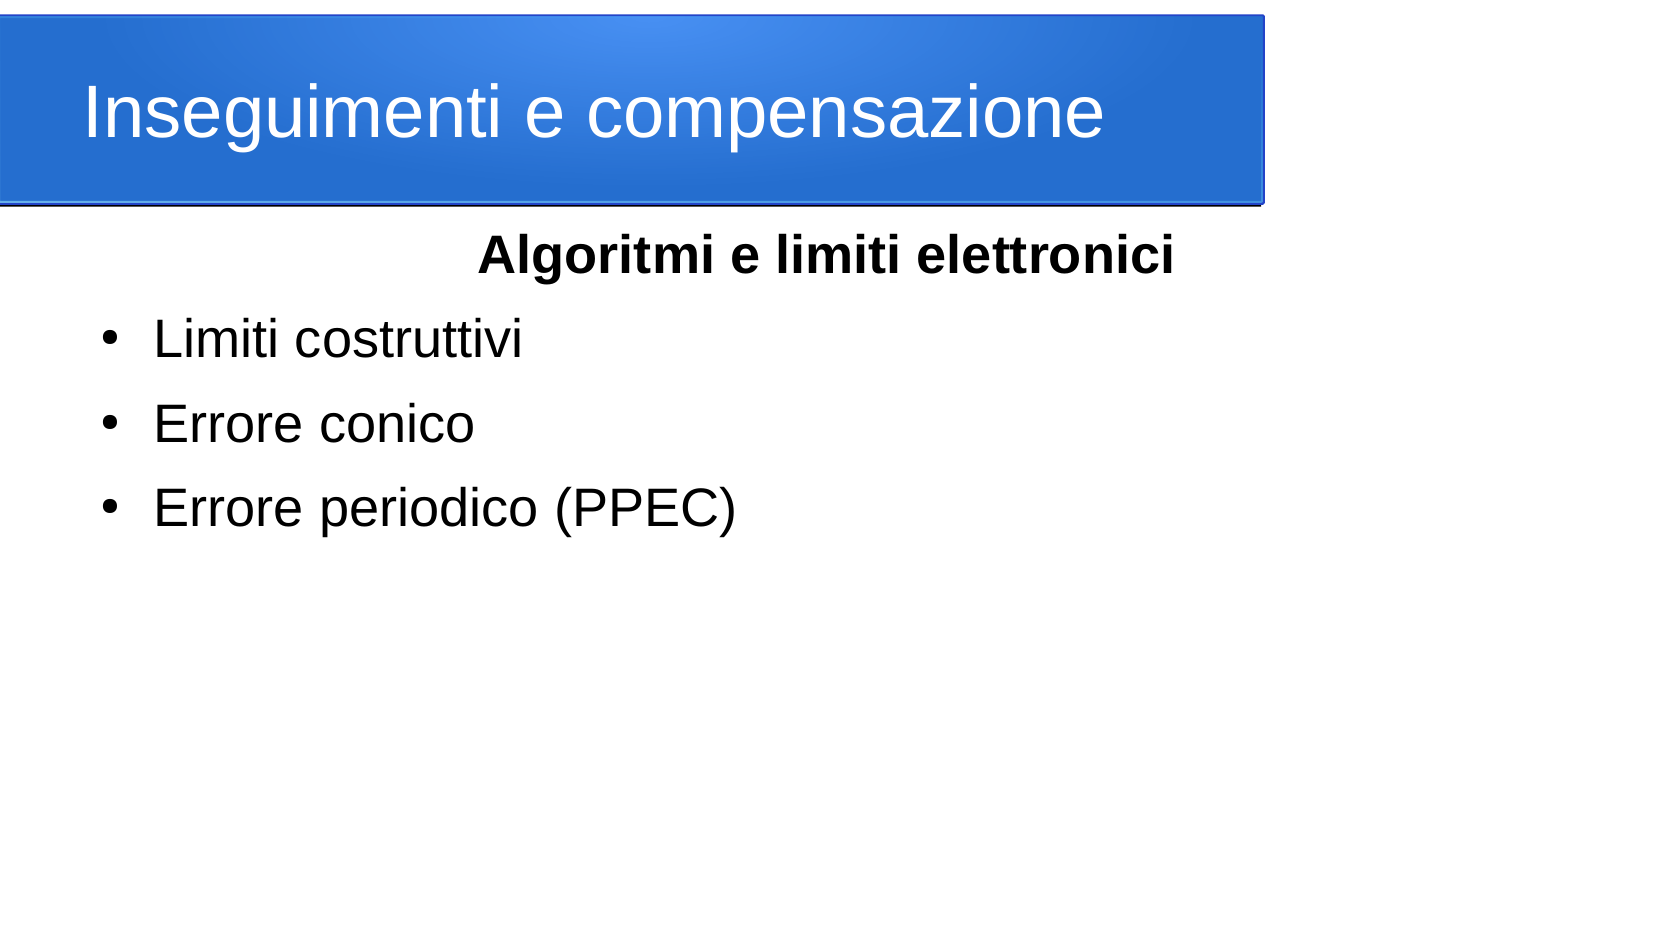

# Inseguimenti e compensazione
Algoritmi e limiti elettronici
Limiti costruttivi
Errore conico
Errore periodico (PPEC)